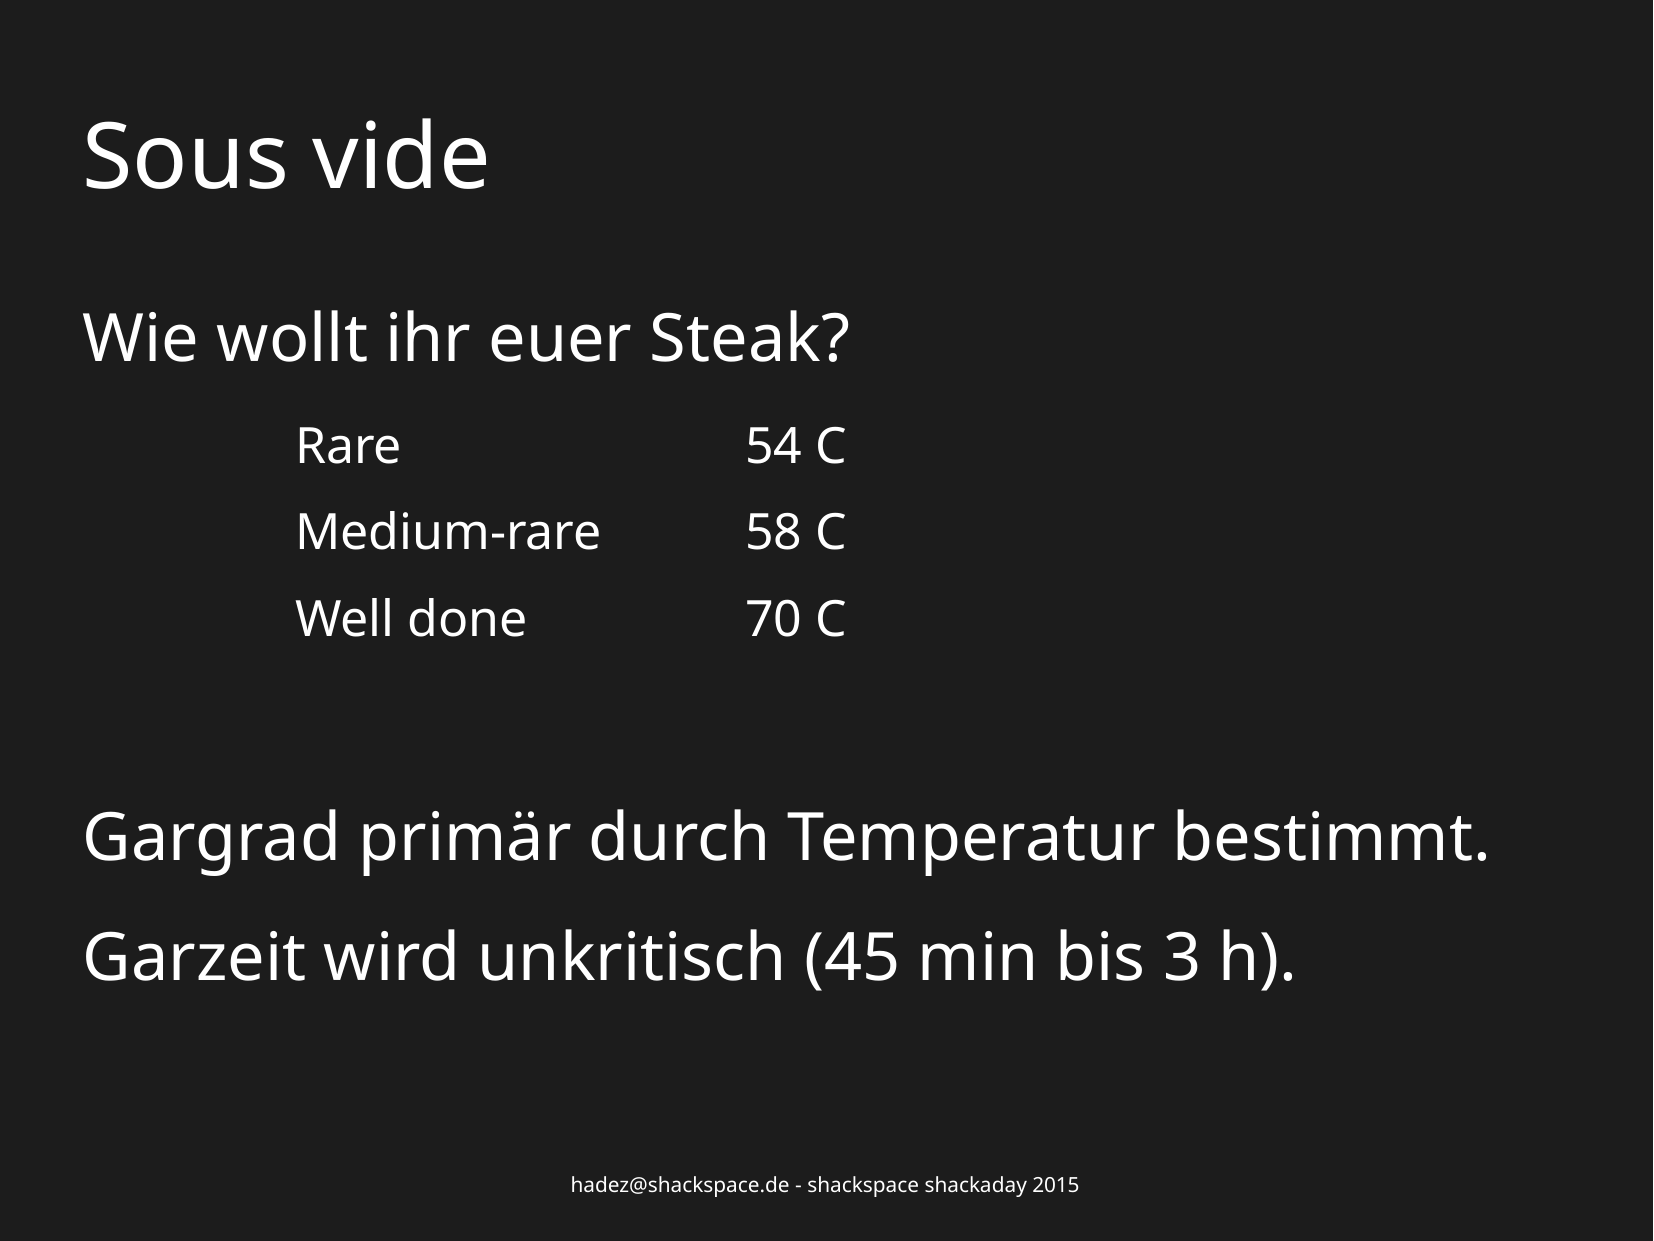

# Sous vide
Wie wollt ihr euer Steak?
Rare					54 C
Medium-rare		58 C
Well done			70 C
Gargrad primär durch Temperatur bestimmt.
Garzeit wird unkritisch (45 min bis 3 h).